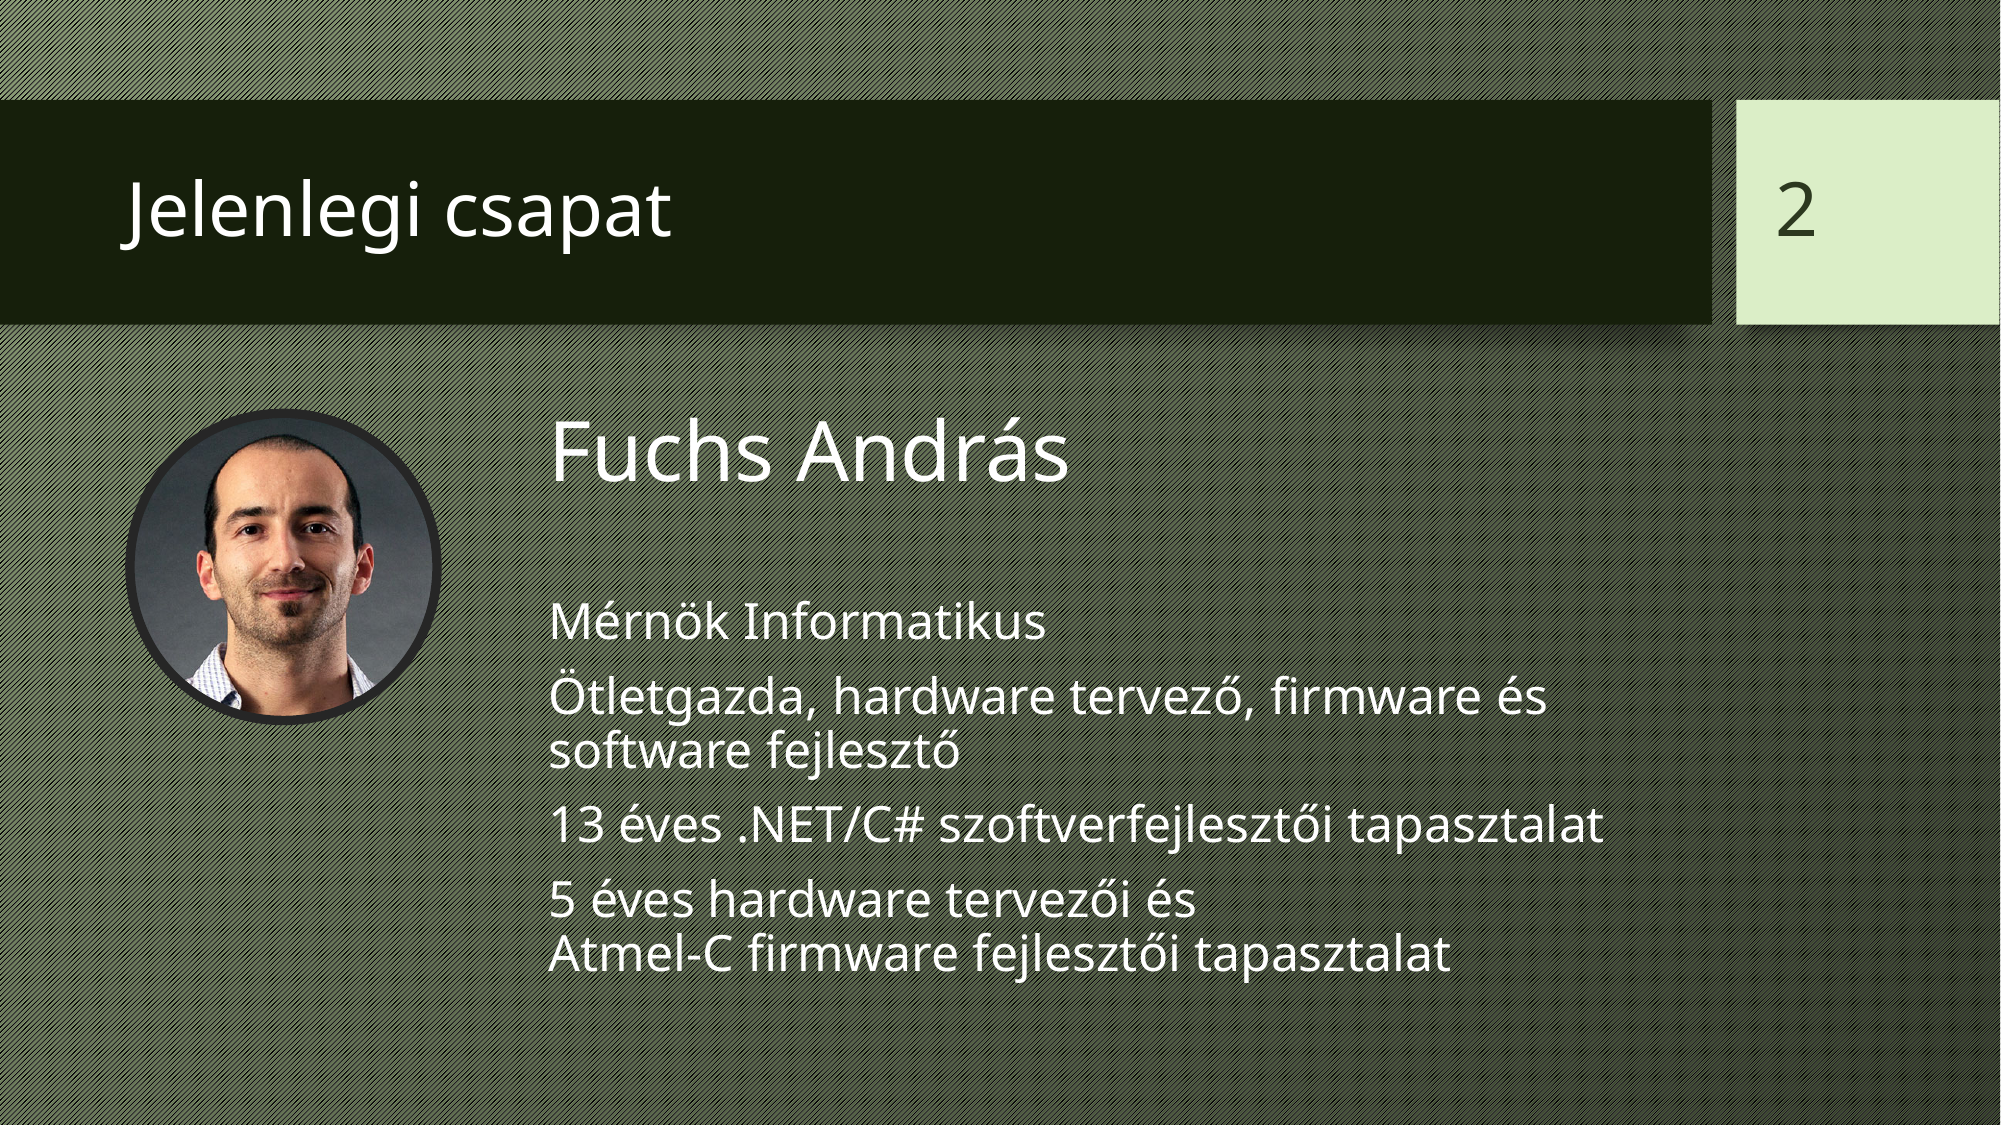

# Jelenlegi csapat
Fuchs András
Mérnök Informatikus
Ötletgazda, hardware tervező, firmware és software fejlesztő
13 éves .NET/C# szoftverfejlesztői tapasztalat
5 éves hardware tervezői és
Atmel-C firmware fejlesztői tapasztalat